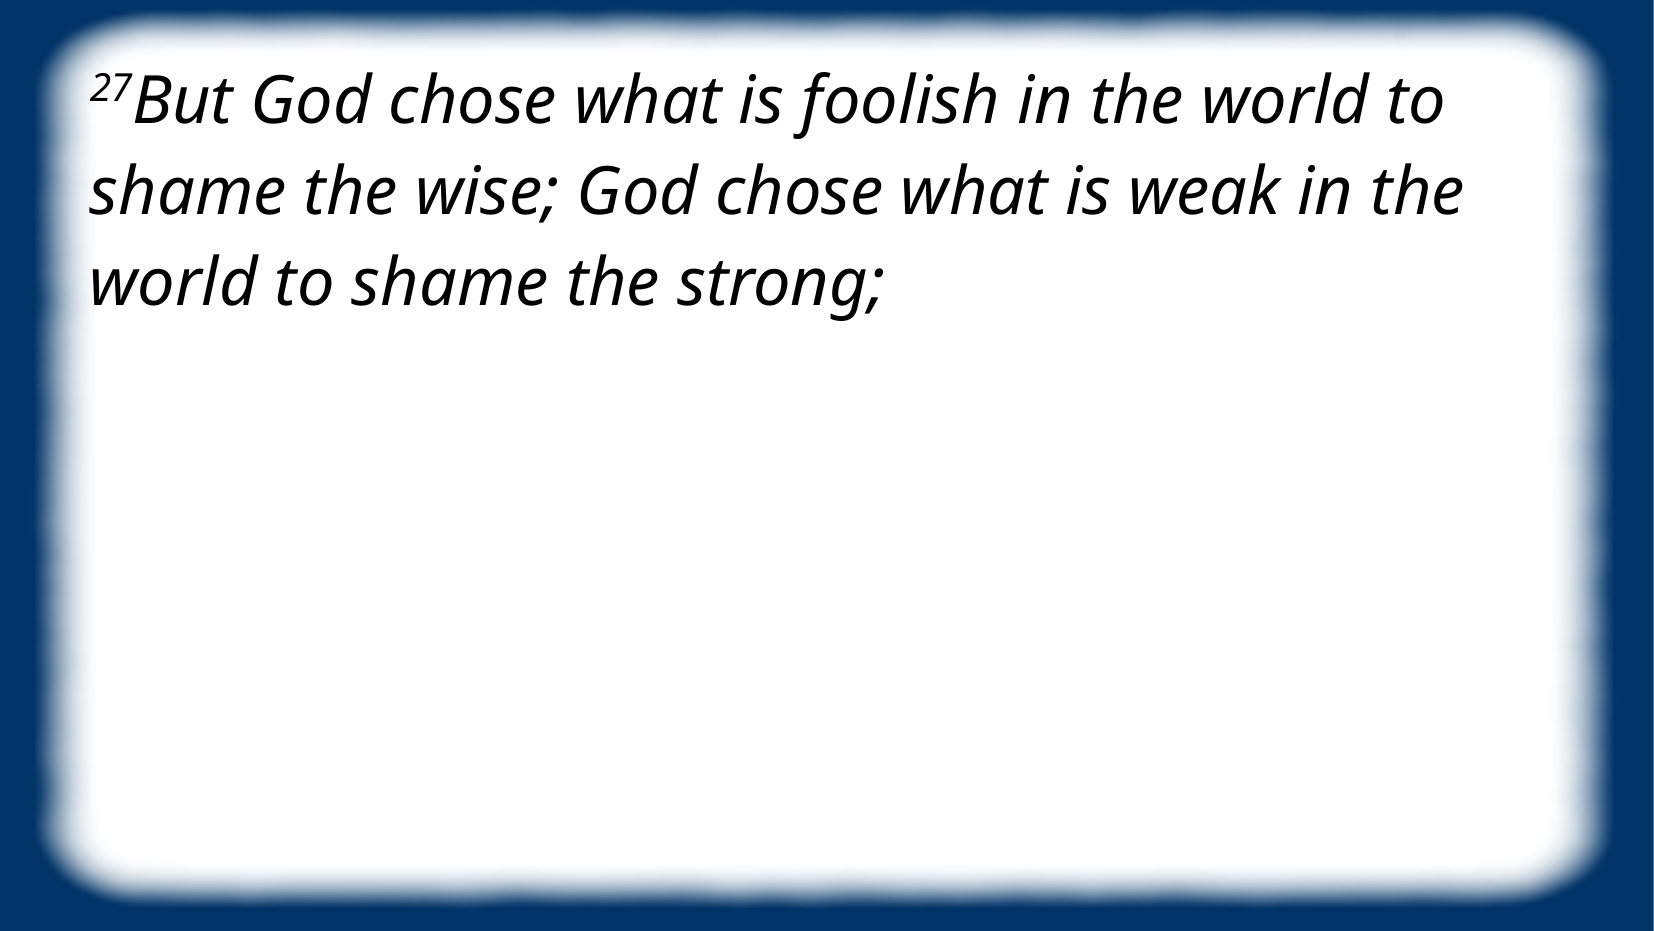

27But God chose what is foolish in the world to shame the wise; God chose what is weak in the world to shame the strong;